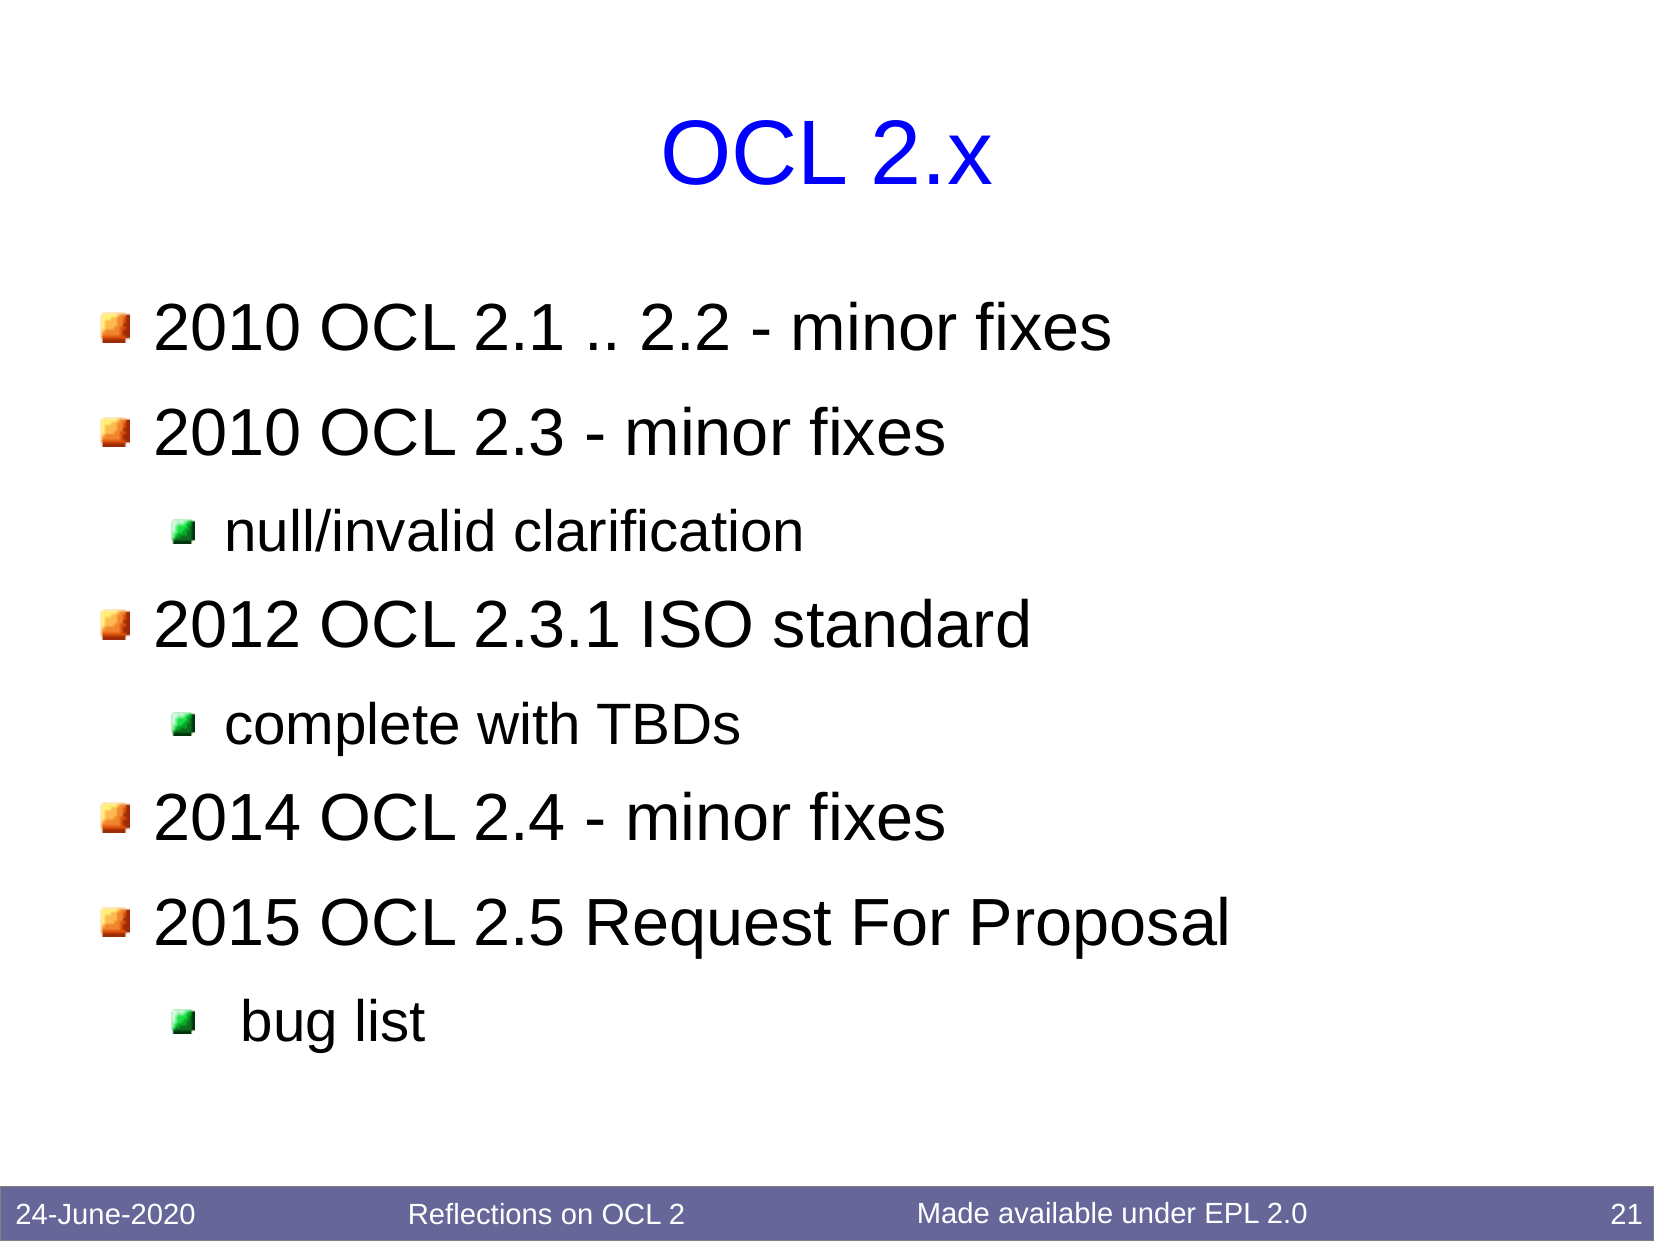

# OCL 2.x
2010 OCL 2.1 .. 2.2 - minor fixes
2010 OCL 2.3 - minor fixes
null/invalid clarification
2012 OCL 2.3.1 ISO standard
complete with TBDs
2014 OCL 2.4 - minor fixes
2015 OCL 2.5 Request For Proposal
 bug list
24-June-2020
Reflections on OCL 2
21